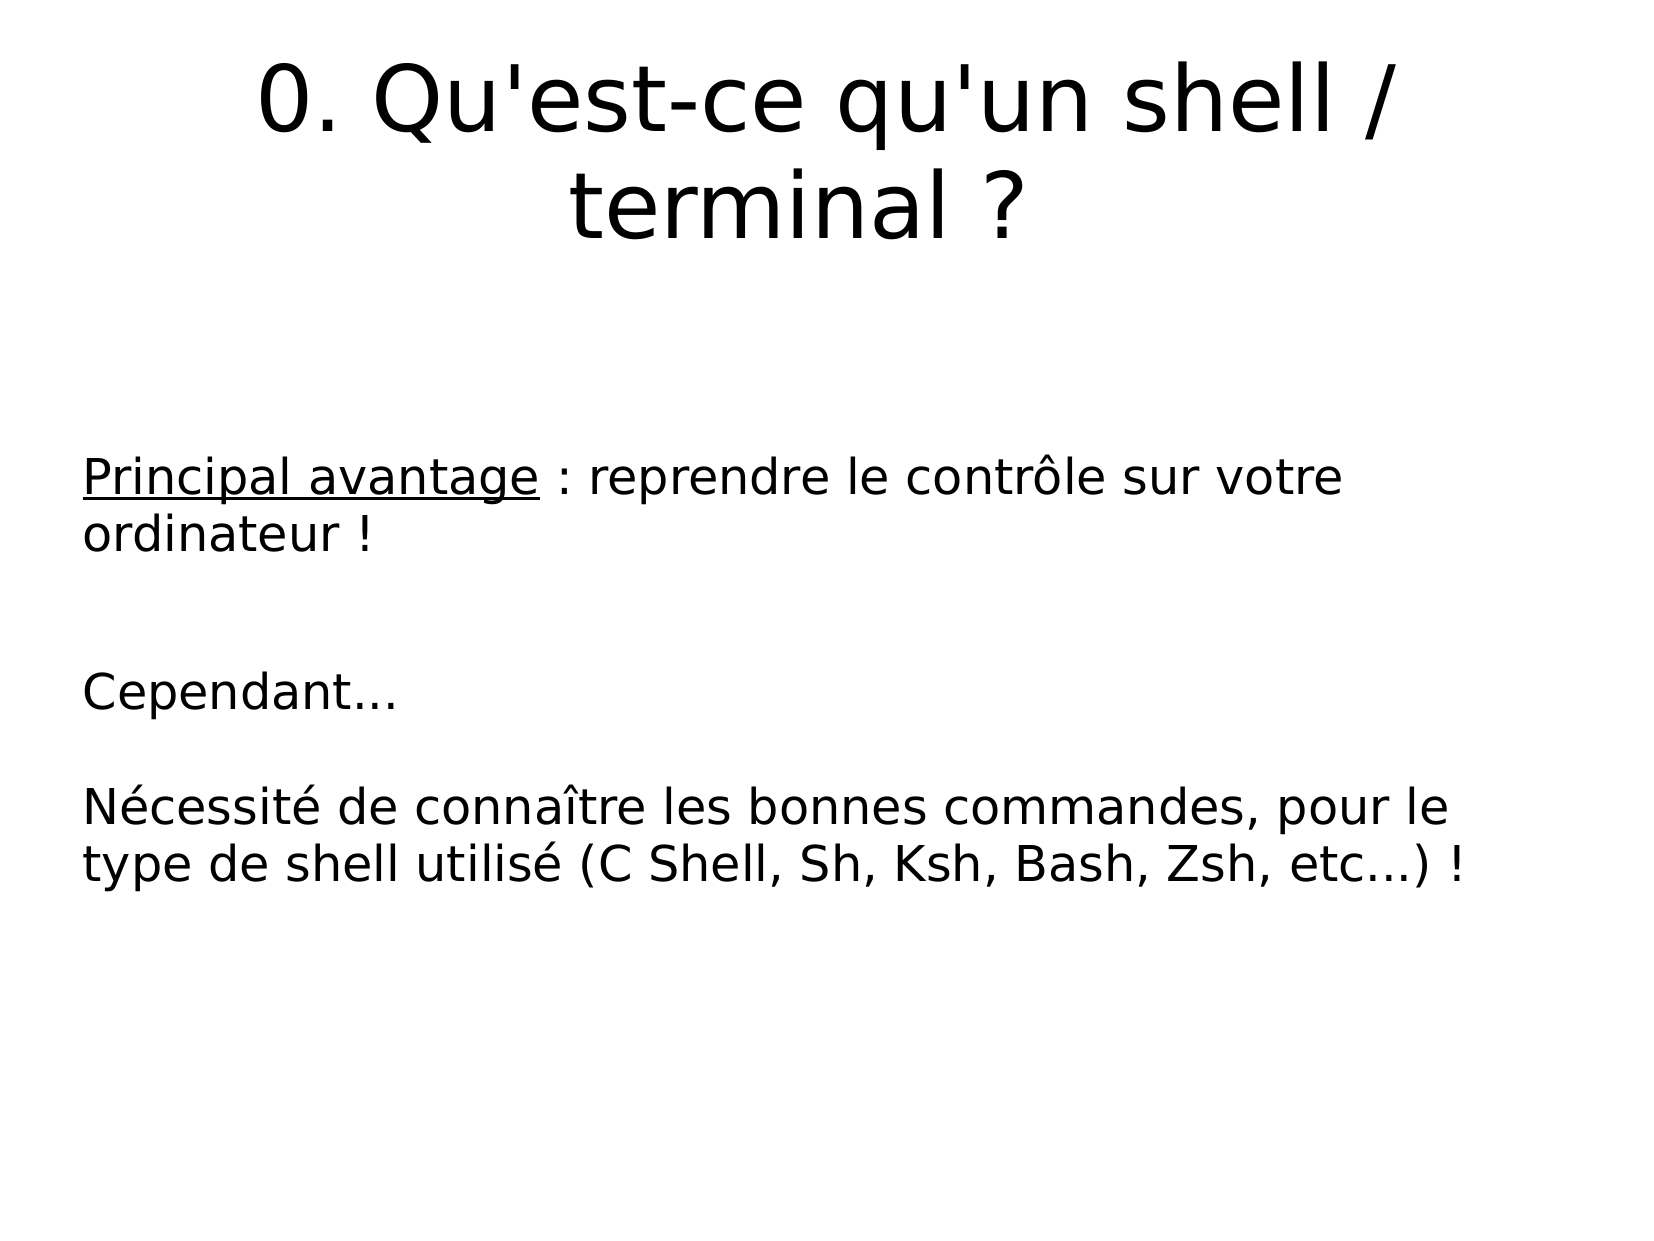

# 0. Qu'est-ce qu'un shell / terminal ?
Principal avantage : reprendre le contrôle sur votre ordinateur !
Cependant...
Nécessité de connaître les bonnes commandes, pour le type de shell utilisé (C Shell, Sh, Ksh, Bash, Zsh, etc...) !